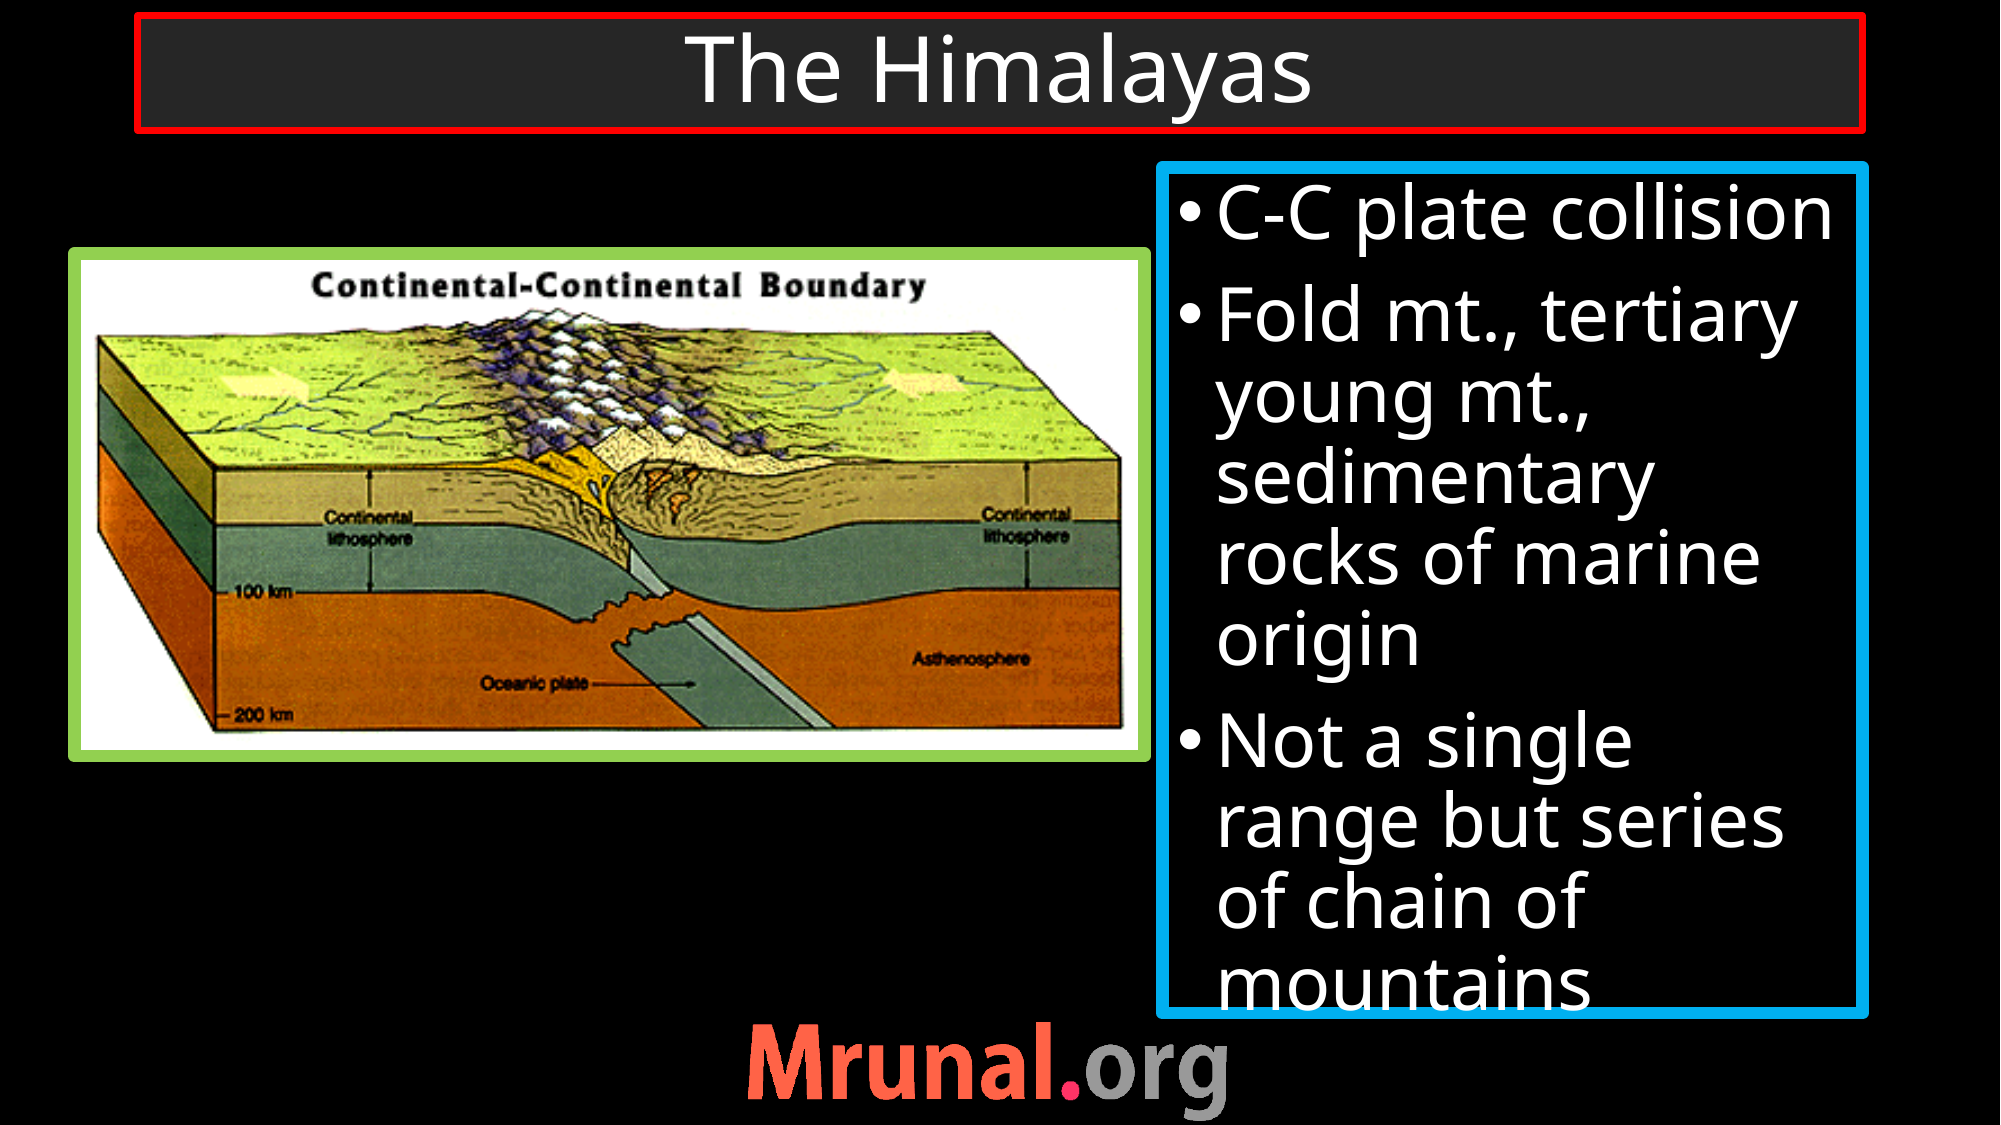

The Himalayas
# C-C plate collision
Fold mt., tertiary young mt., sedimentary rocks of marine origin
Not a single range but series of chain of mountains